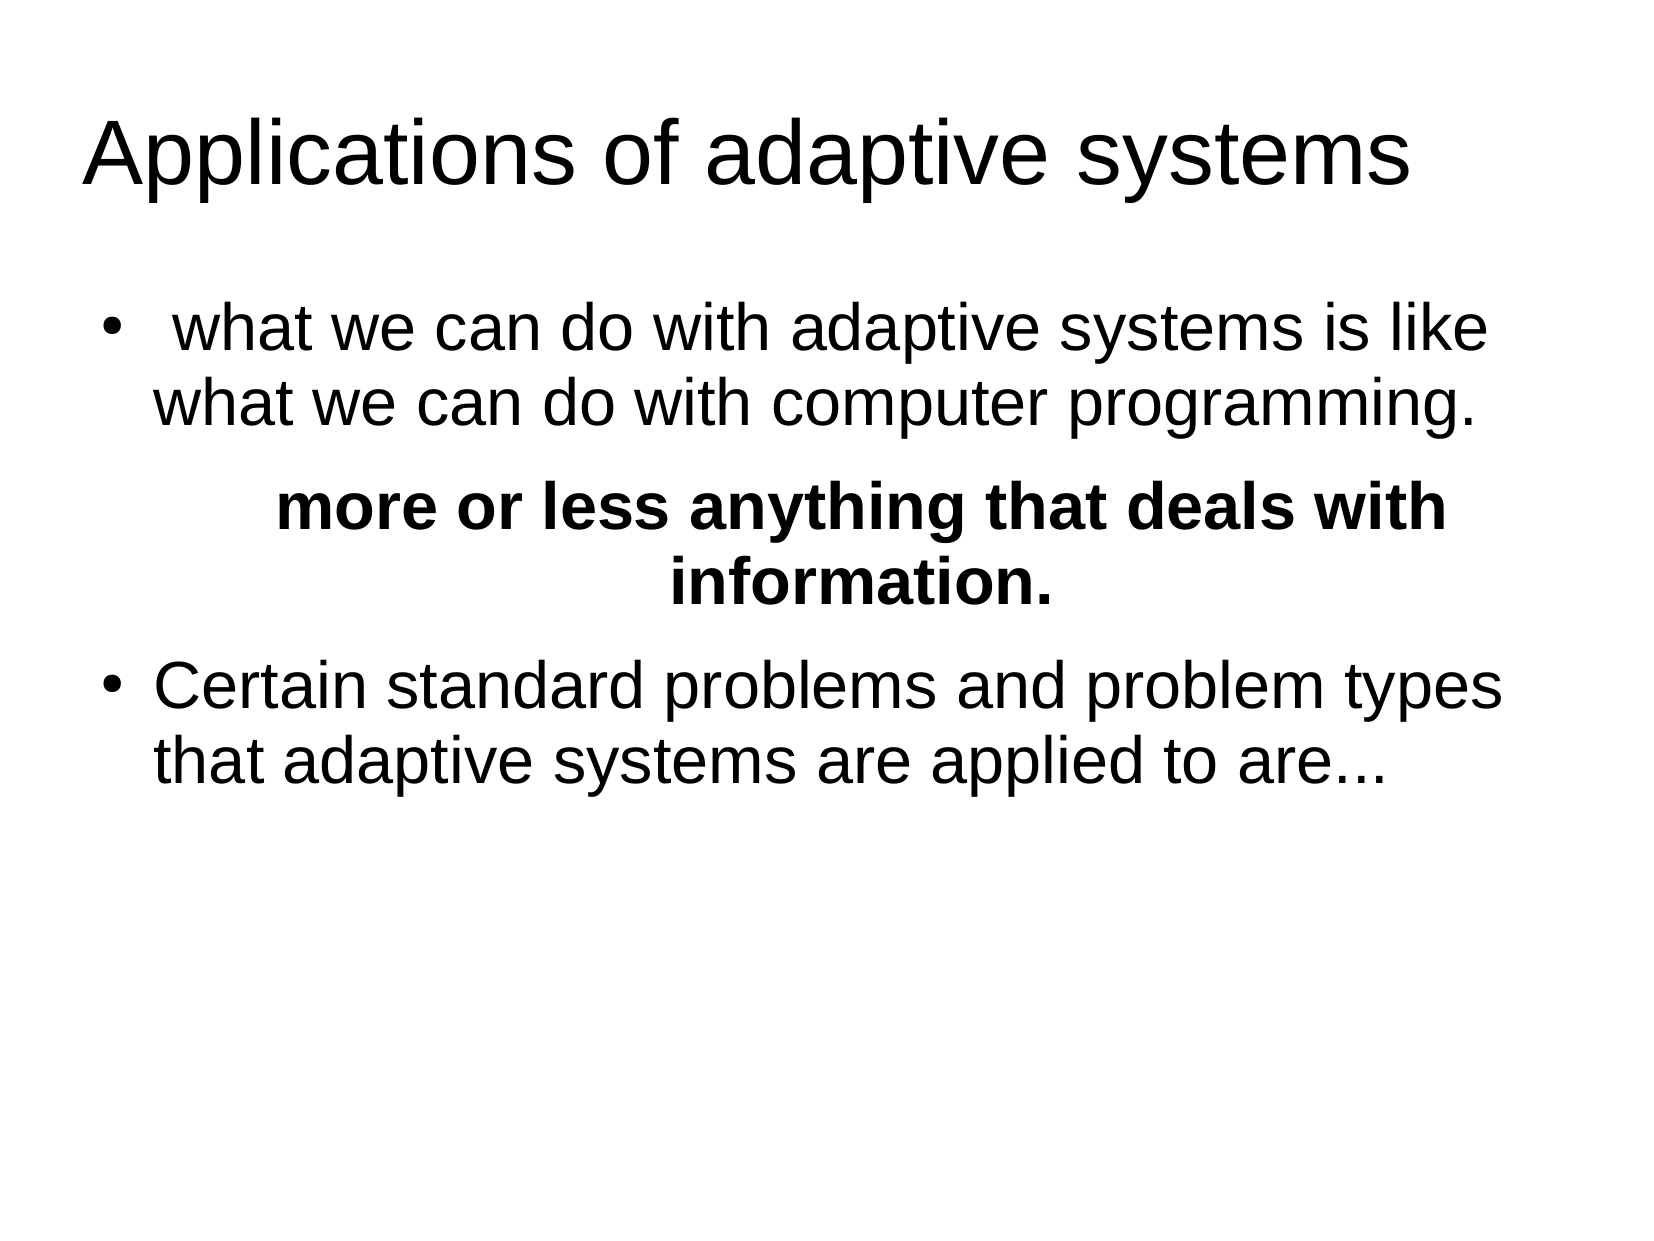

# Applications of adaptive systems
 what we can do with adaptive systems is like what we can do with computer programming.
more or less anything that deals with information.
Certain standard problems and problem types that adaptive systems are applied to are...